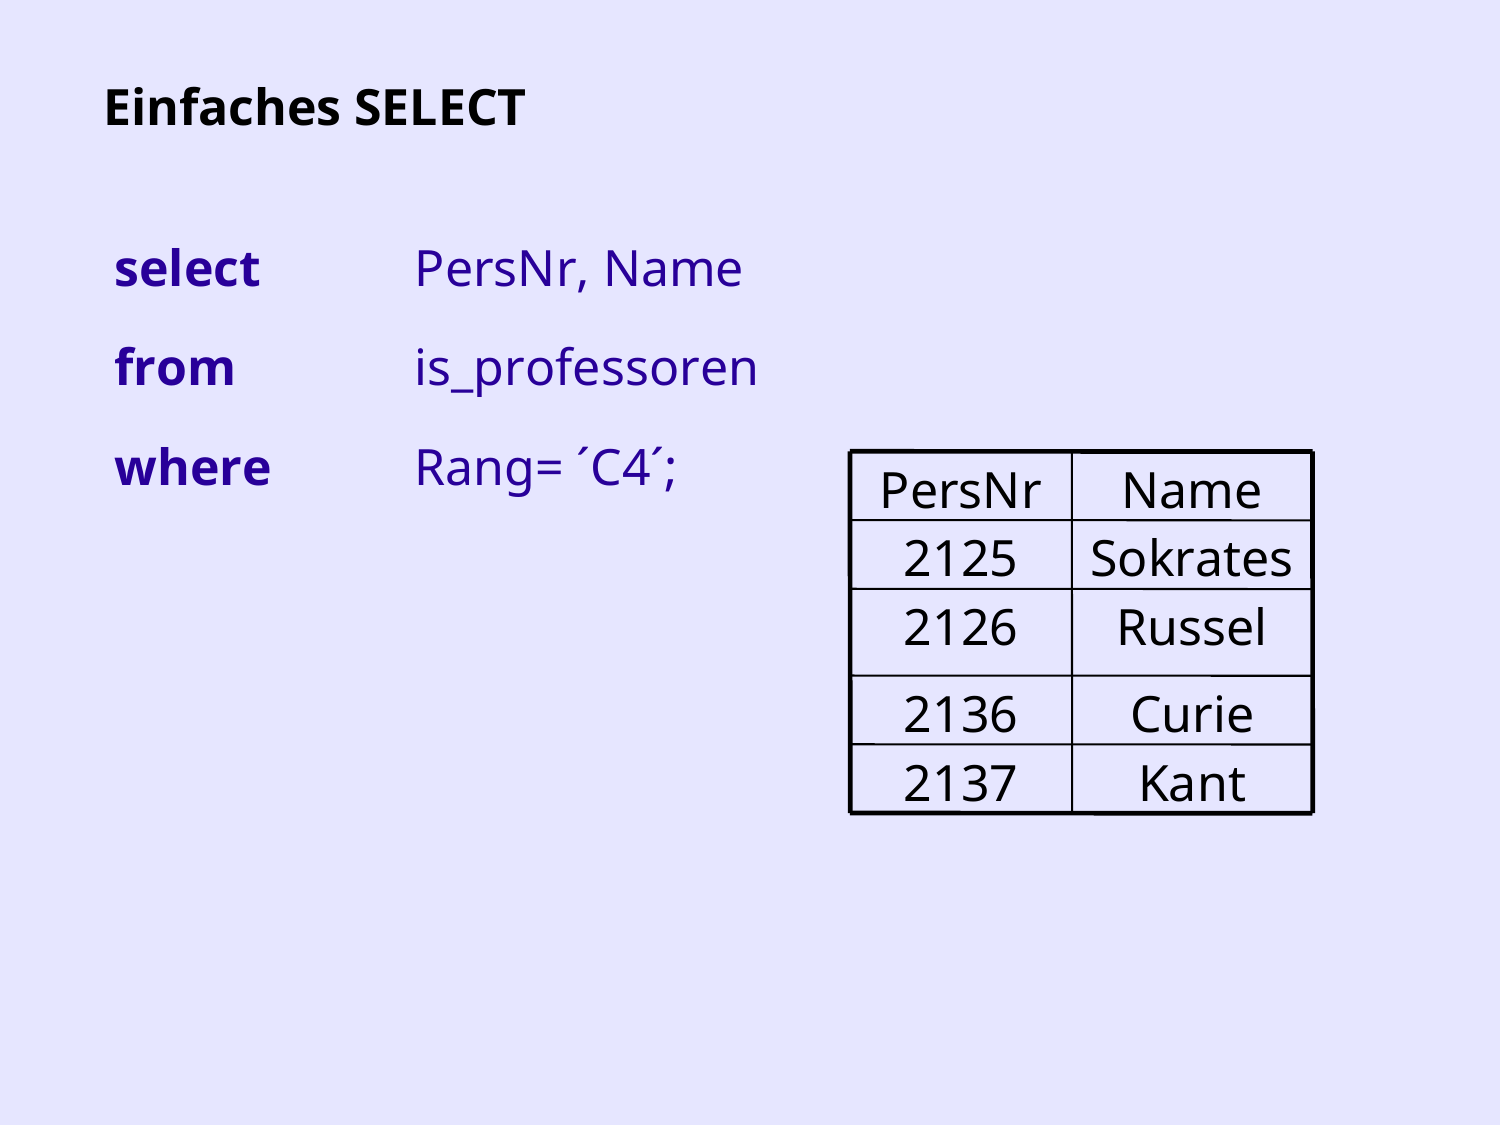

# Einfaches SELECT
select		PersNr, Name
from		is_professoren
where	Rang= ´C4´;
PersNr
Name
2125
Sokrates
2126
Russel
2136
Curie
2137
Kant